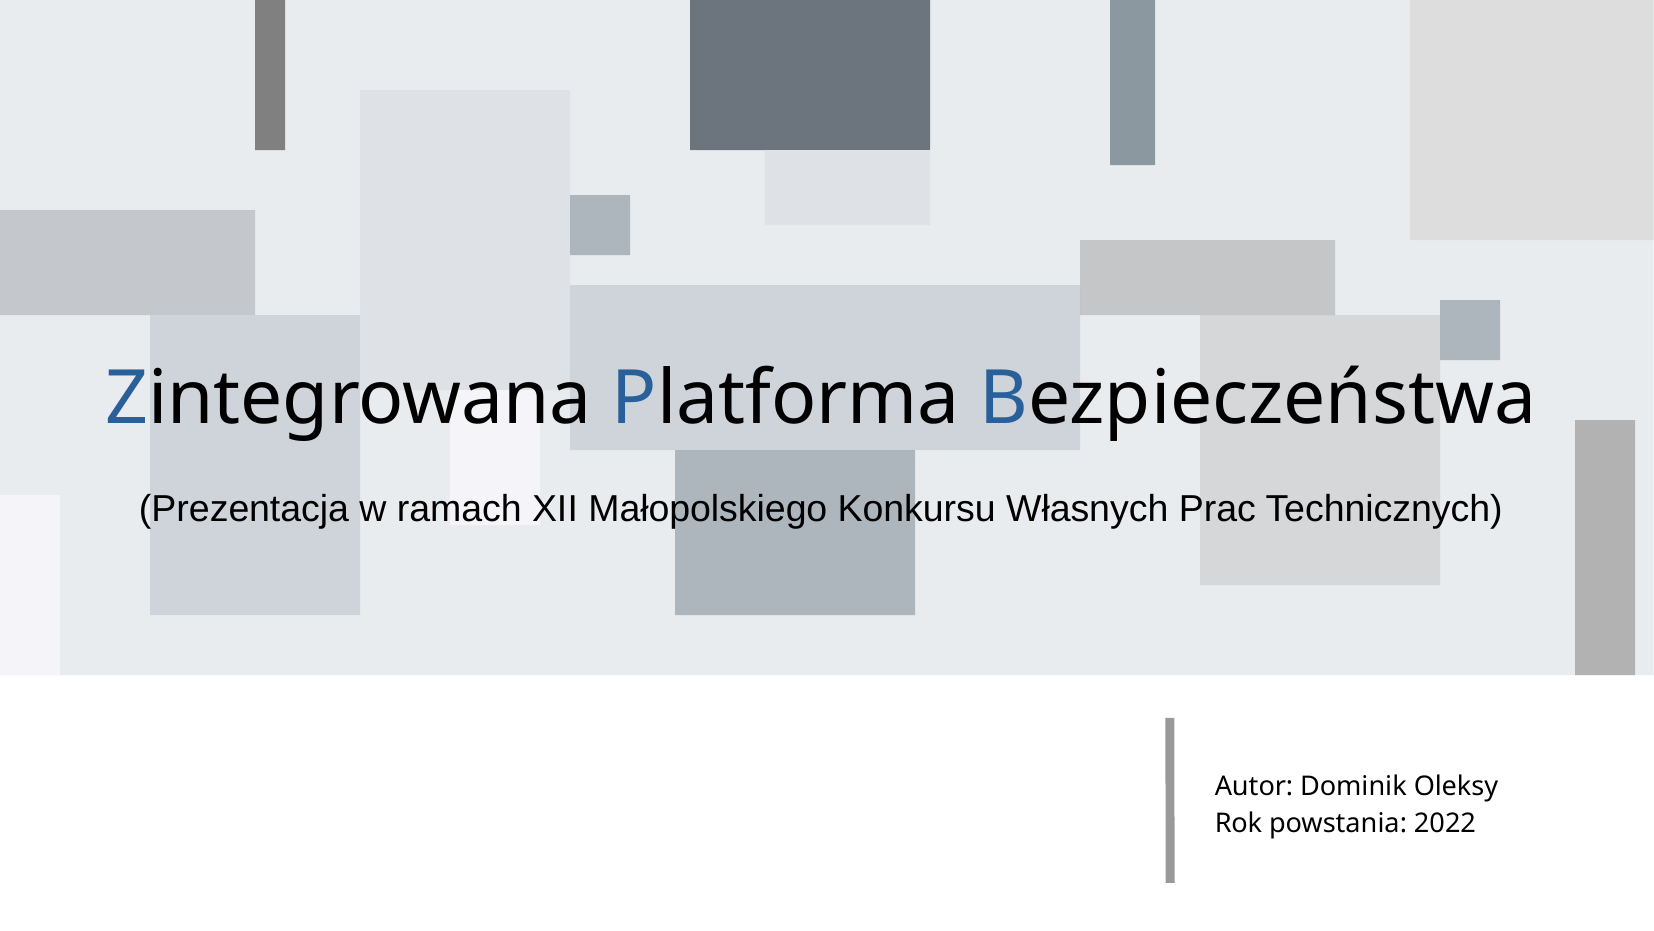

# Zintegrowana Platforma Bezpieczeństwa
(Prezentacja w ramach XII Małopolskiego Konkursu Własnych Prac Technicznych)
Autor: Dominik Oleksy
Rok powstania: 2022